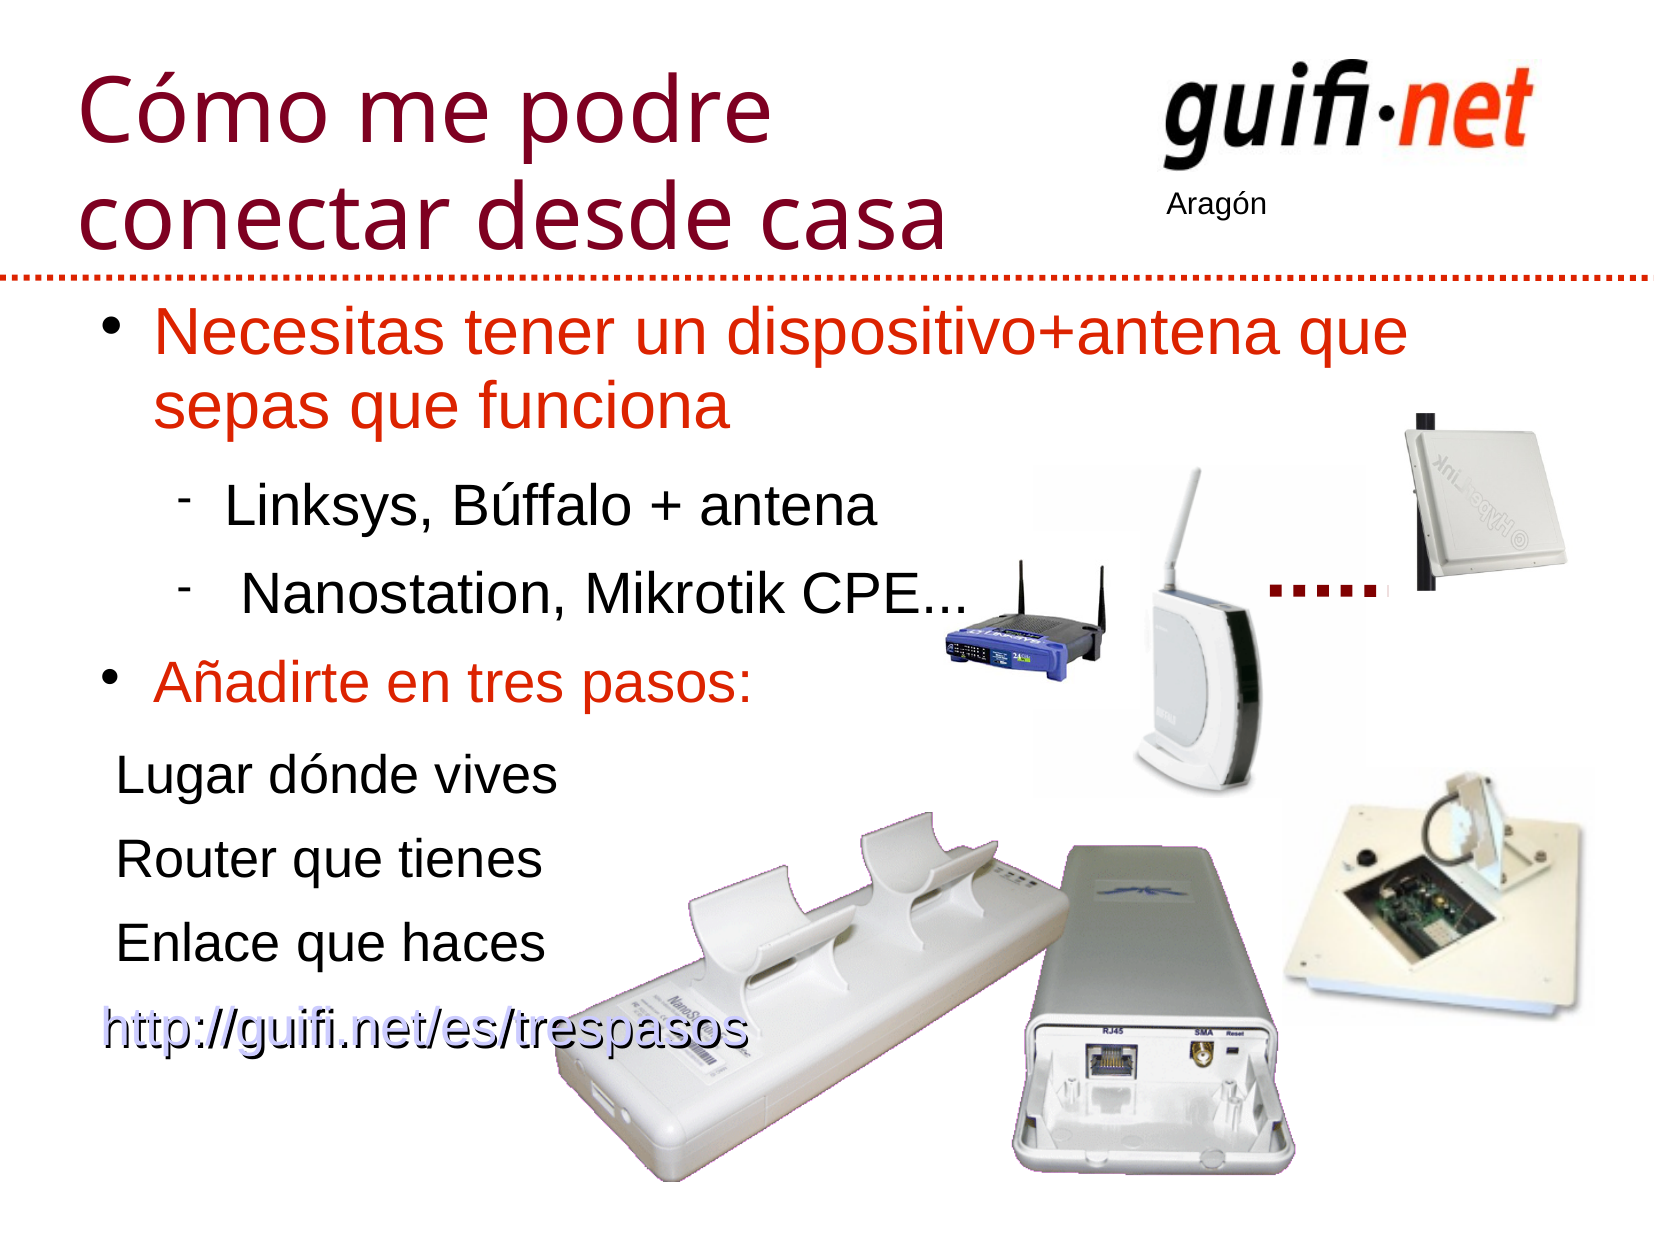

# Cómo me podre conectar desde casa
Necesitas tener un dispositivo+antena que sepas que funciona
Linksys, Búffalo + antena
 Nanostation, Mikrotik CPE...
Añadirte en tres pasos:
 Lugar dónde vives
 Router que tienes
 Enlace que haces
http://guifi.net/es/trespasos